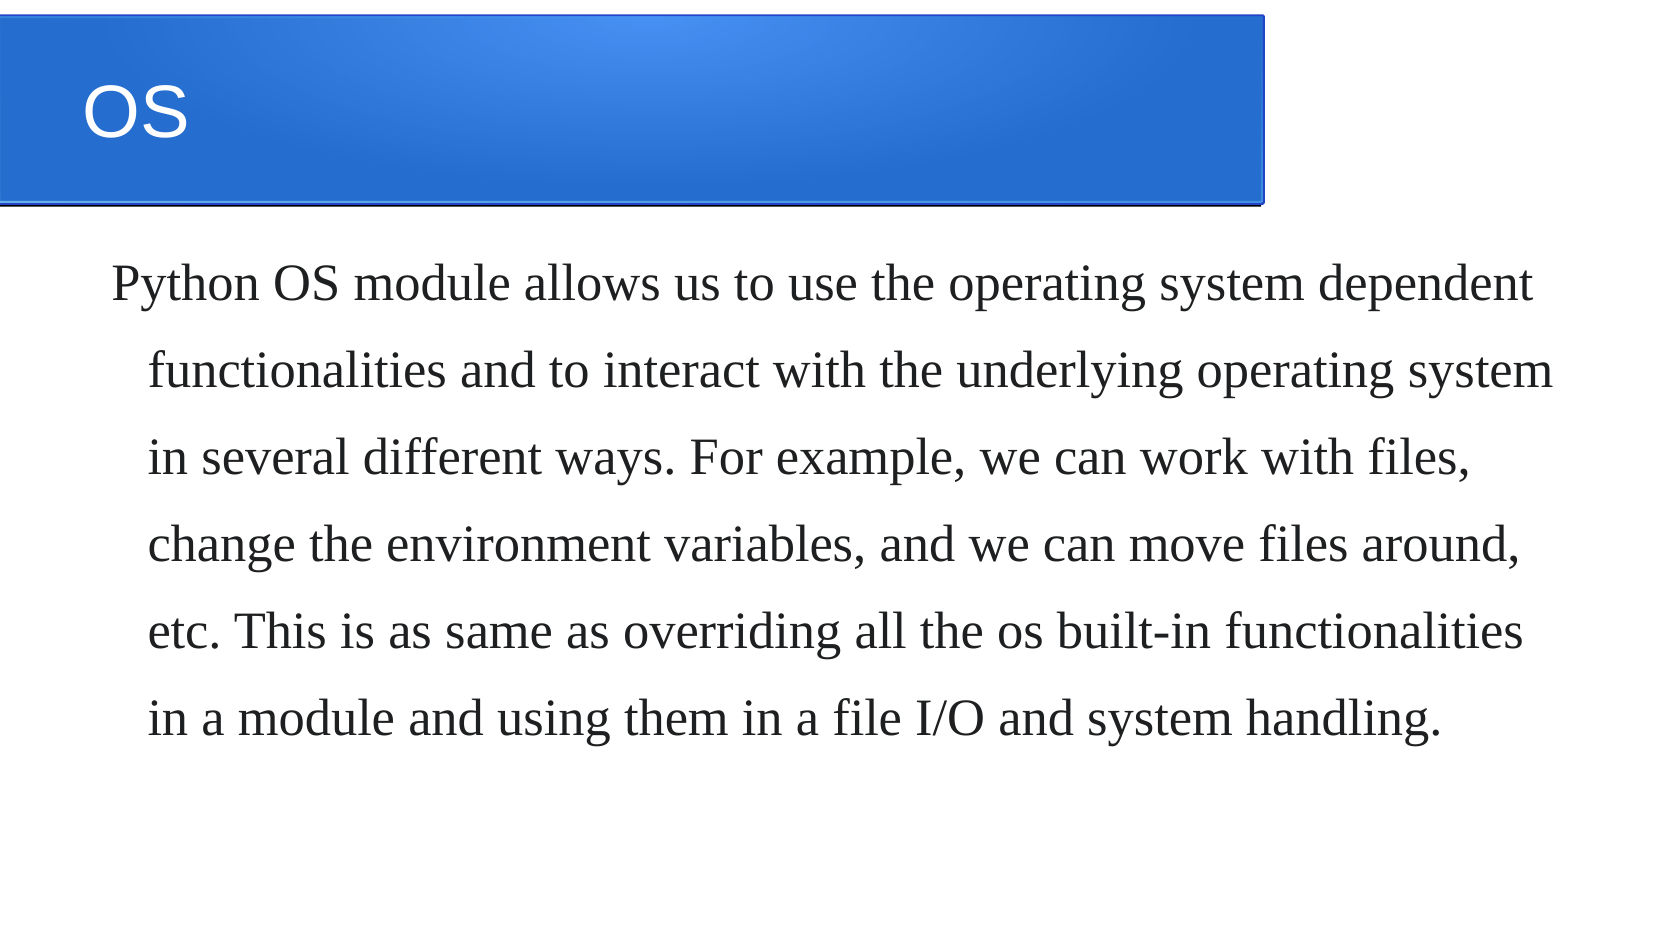

# OS
Python OS module allows us to use the operating system dependent functionalities and to interact with the underlying operating system in several different ways. For example, we can work with files, change the environment variables, and we can move files around, etc. This is as same as overriding all the os built-in functionalities in a module and using them in a file I/O and system handling.